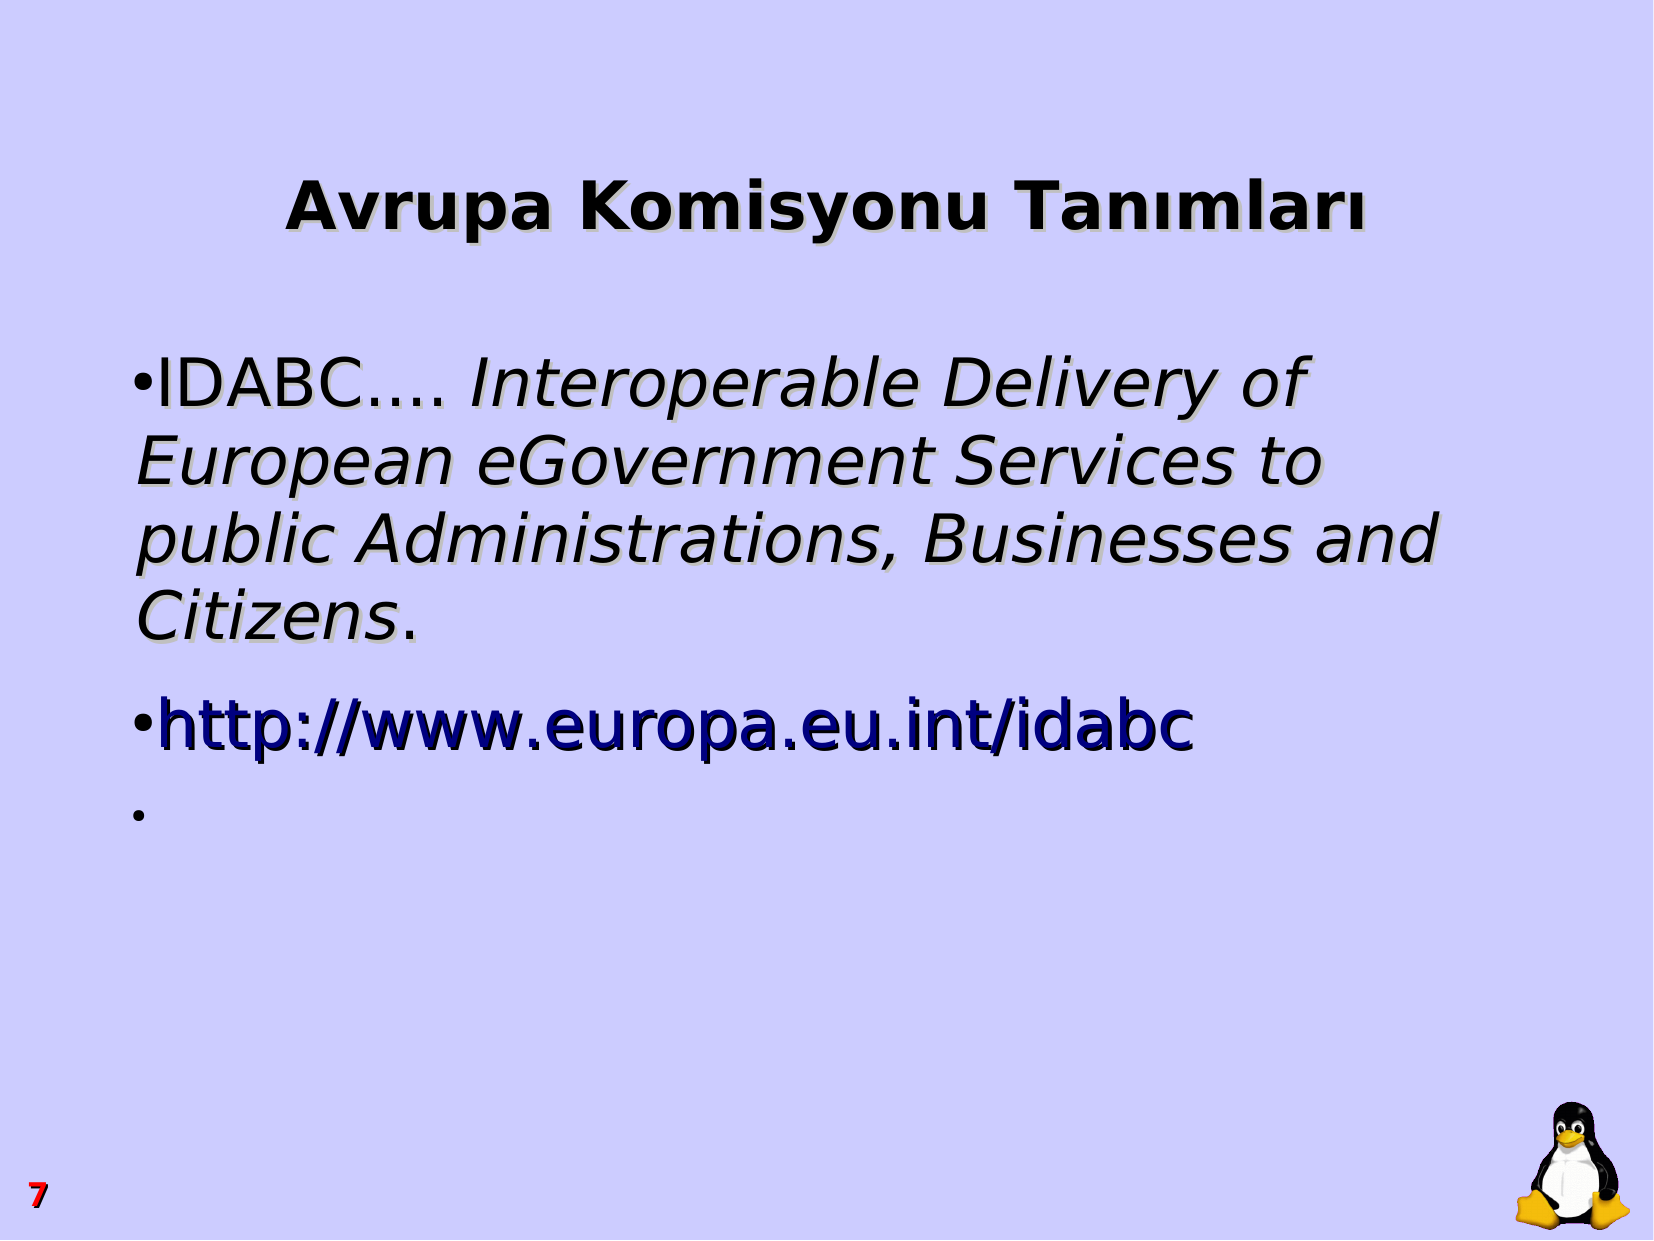

# Avrupa Komisyonu Tanımları
IDABC.... Interoperable Delivery of European eGovernment Services to public Administrations, Businesses and Citizens.
http://www.europa.eu.int/idabc